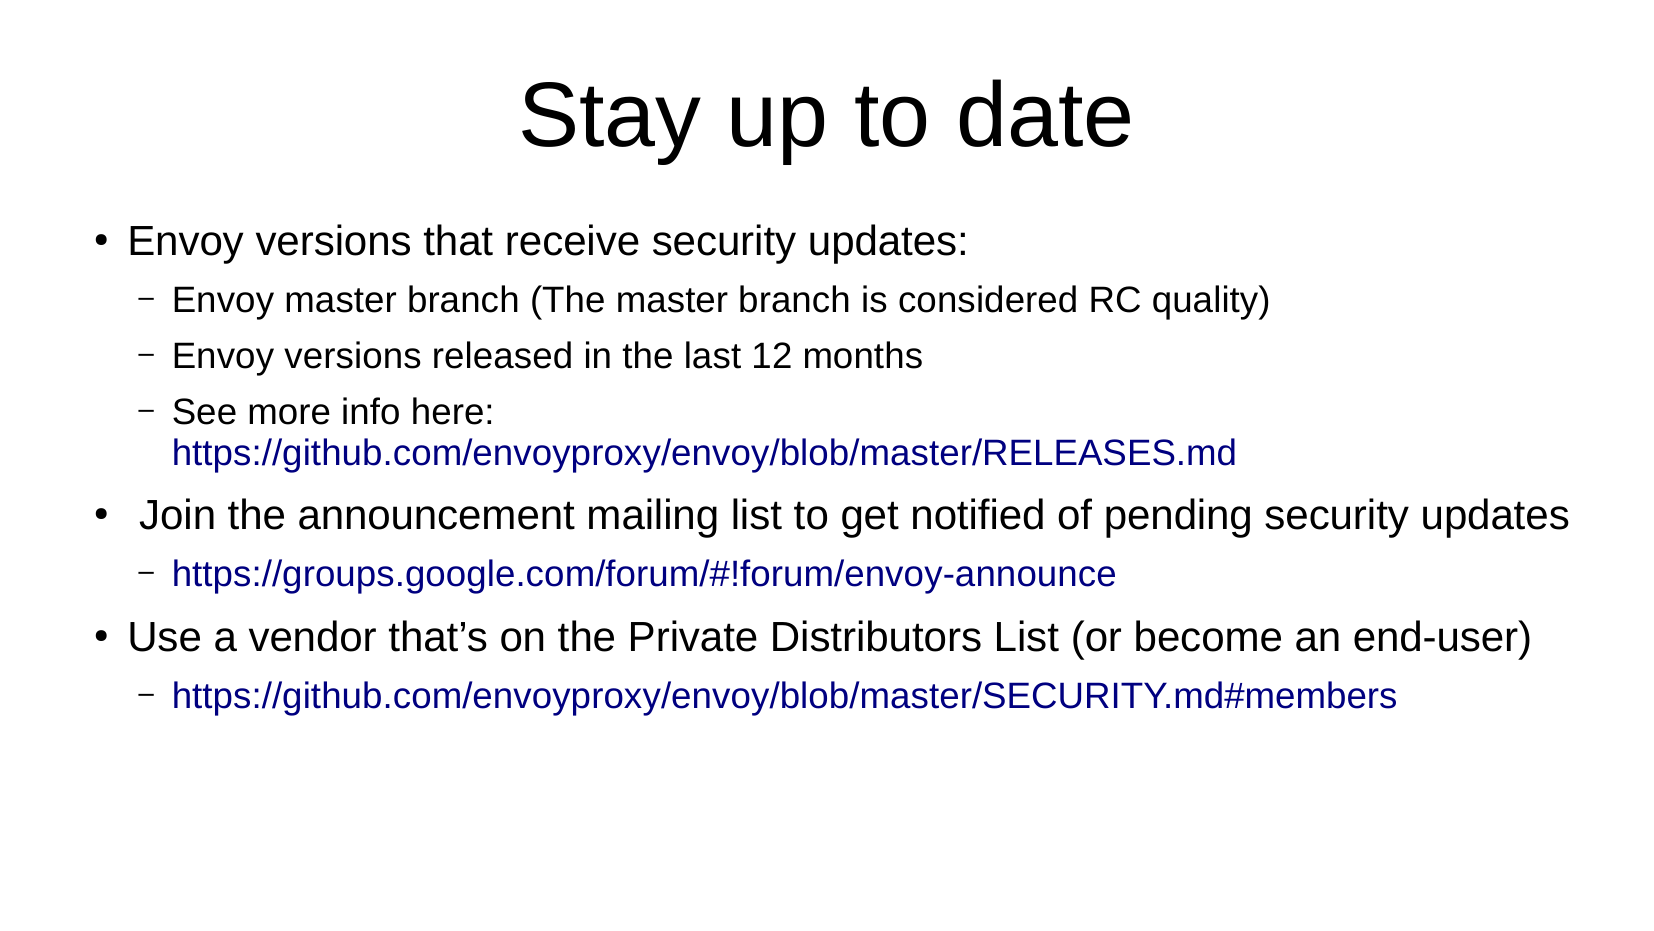

# Stay up to date
Envoy versions that receive security updates:
Envoy master branch (The master branch is considered RC quality)
Envoy versions released in the last 12 months
See more info here: https://github.com/envoyproxy/envoy/blob/master/RELEASES.md
 Join the announcement mailing list to get notified of pending security updates
https://groups.google.com/forum/#!forum/envoy-announce
Use a vendor that’s on the Private Distributors List (or become an end-user)
https://github.com/envoyproxy/envoy/blob/master/SECURITY.md#members